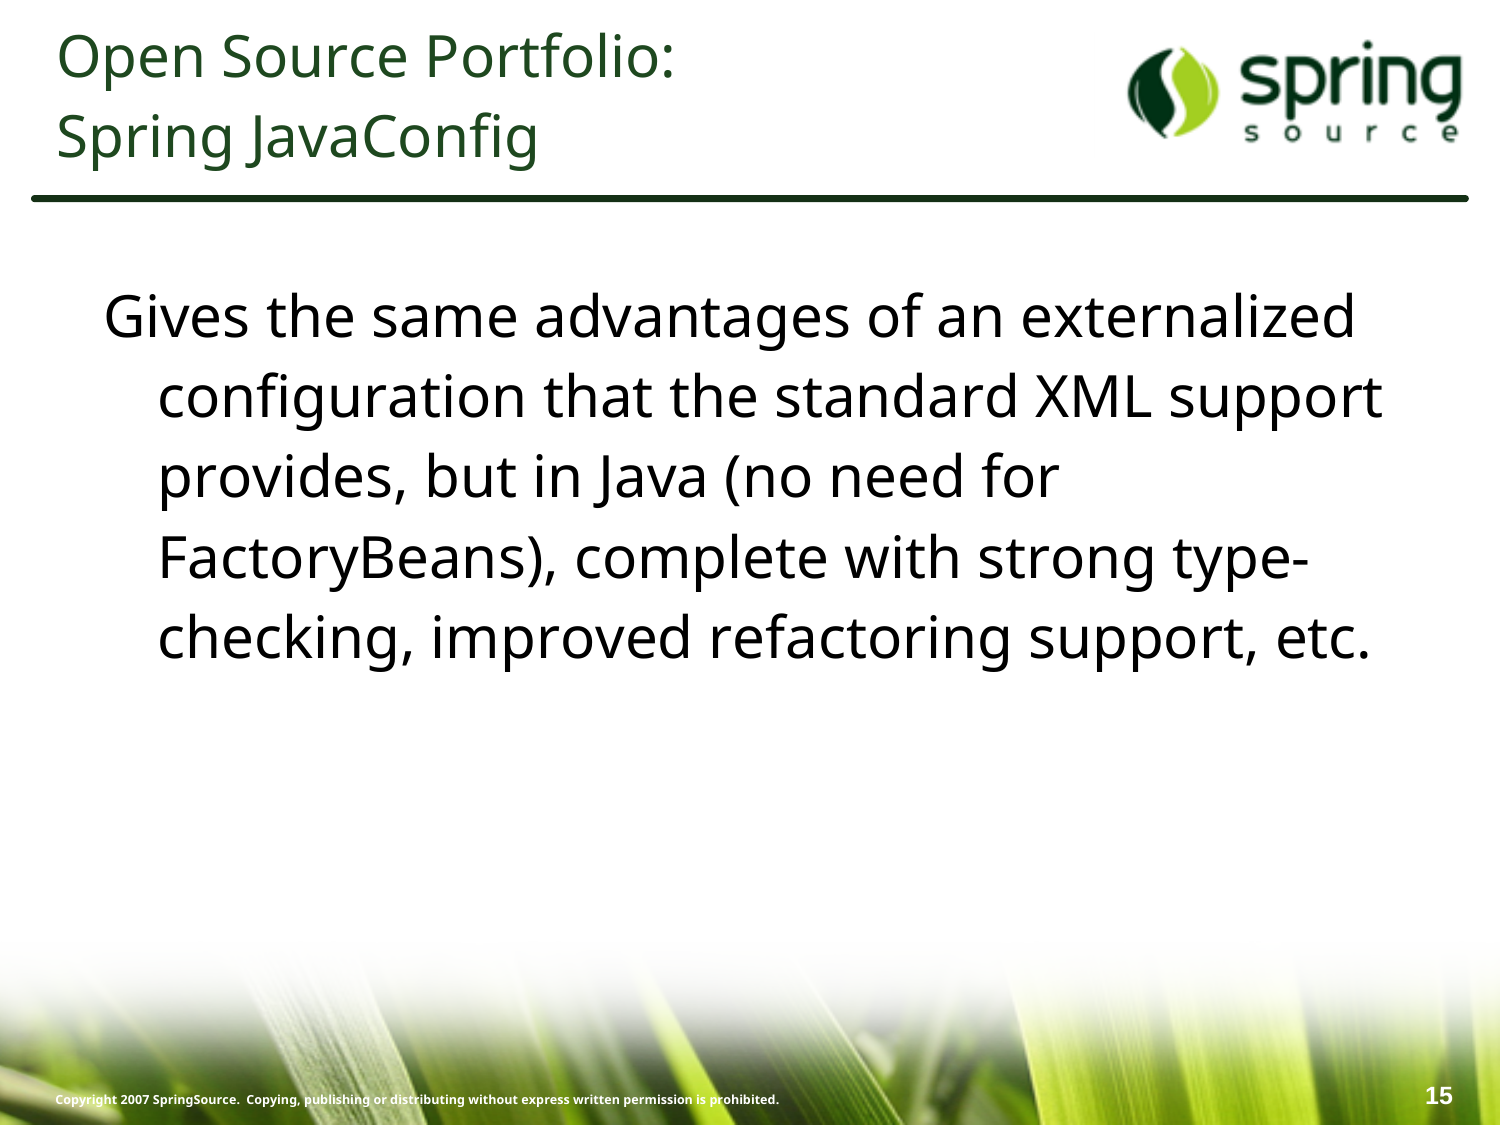

Open Source Portfolio:
Spring JavaConfig
Gives the same advantages of an externalized configuration that the standard XML support provides, but in Java (no need for FactoryBeans), complete with strong type-checking, improved refactoring support, etc.